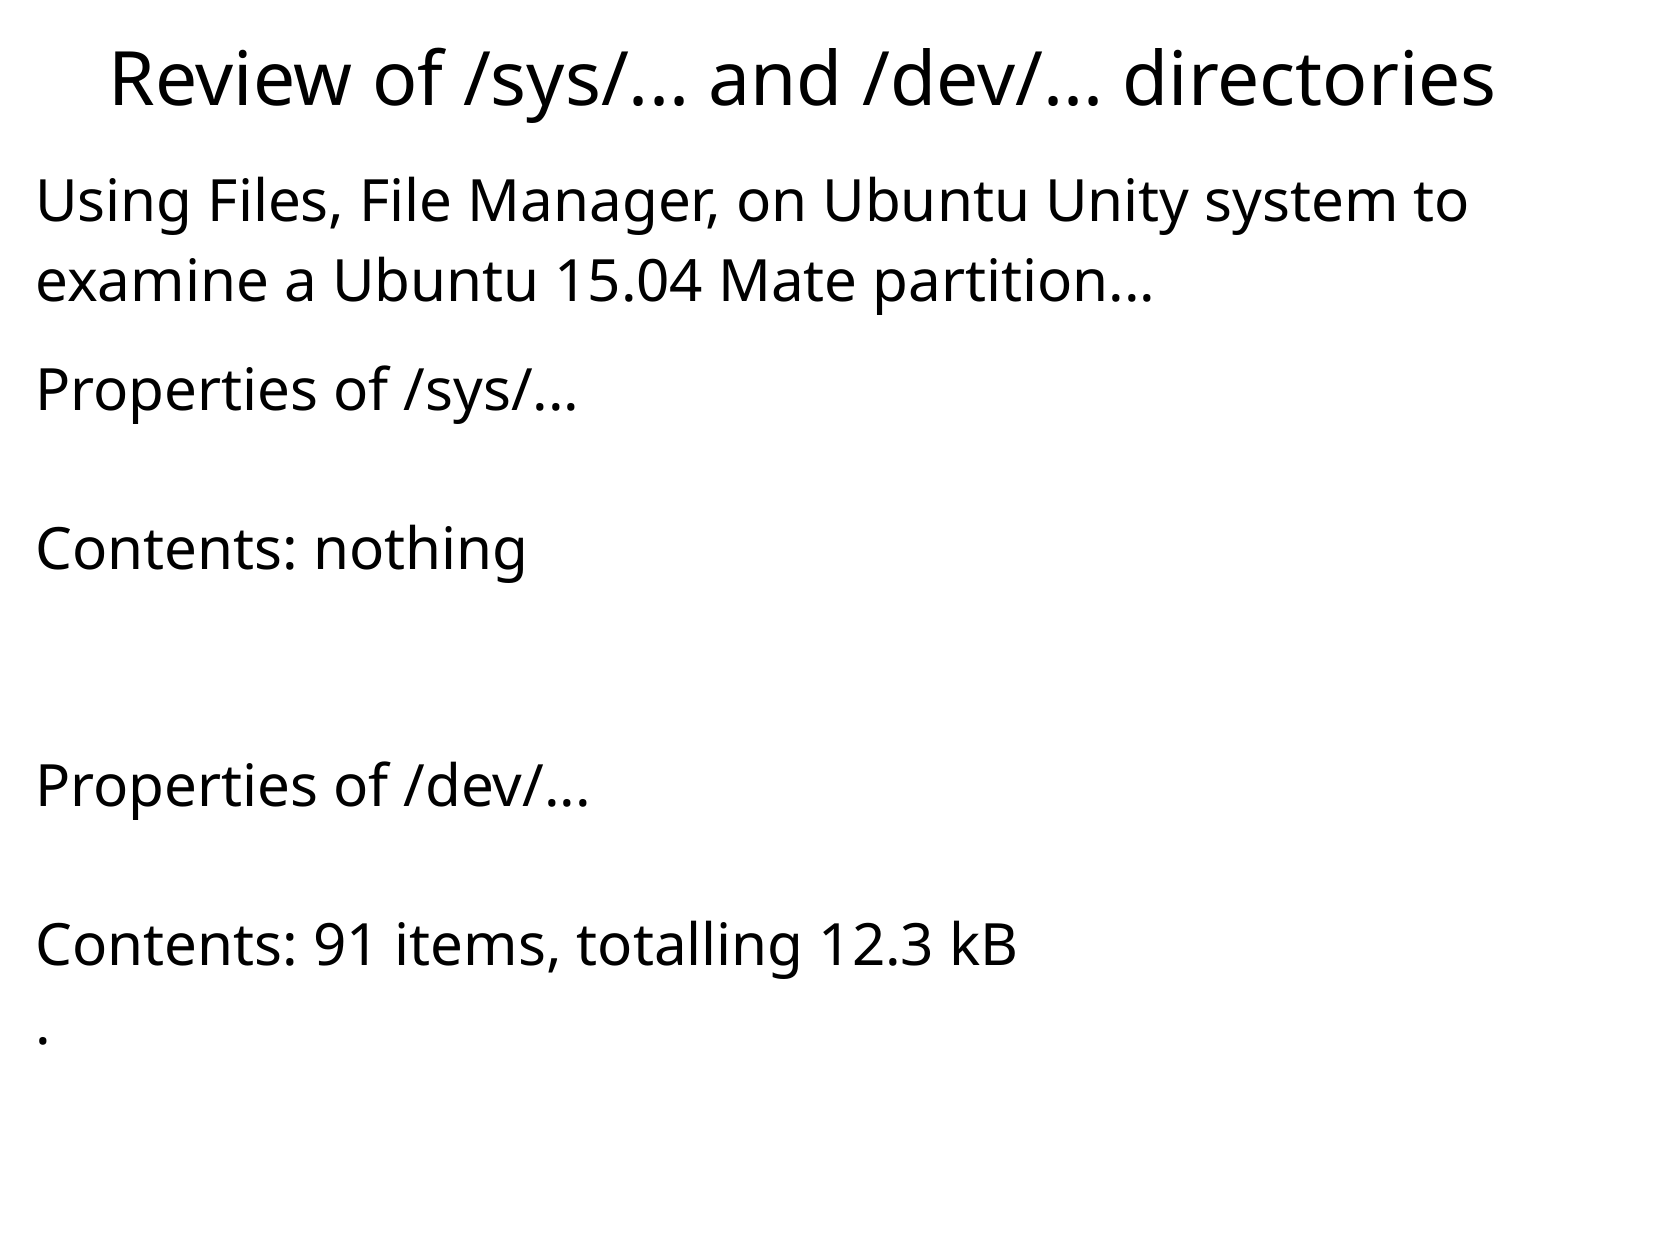

# Review of /sys/... and /dev/... directories
Using Files, File Manager, on Ubuntu Unity system to examine a Ubuntu 15.04 Mate partition...
Properties of /sys/...
Contents: nothing
Properties of /dev/...
Contents: 91 items, totalling 12.3 kB
.